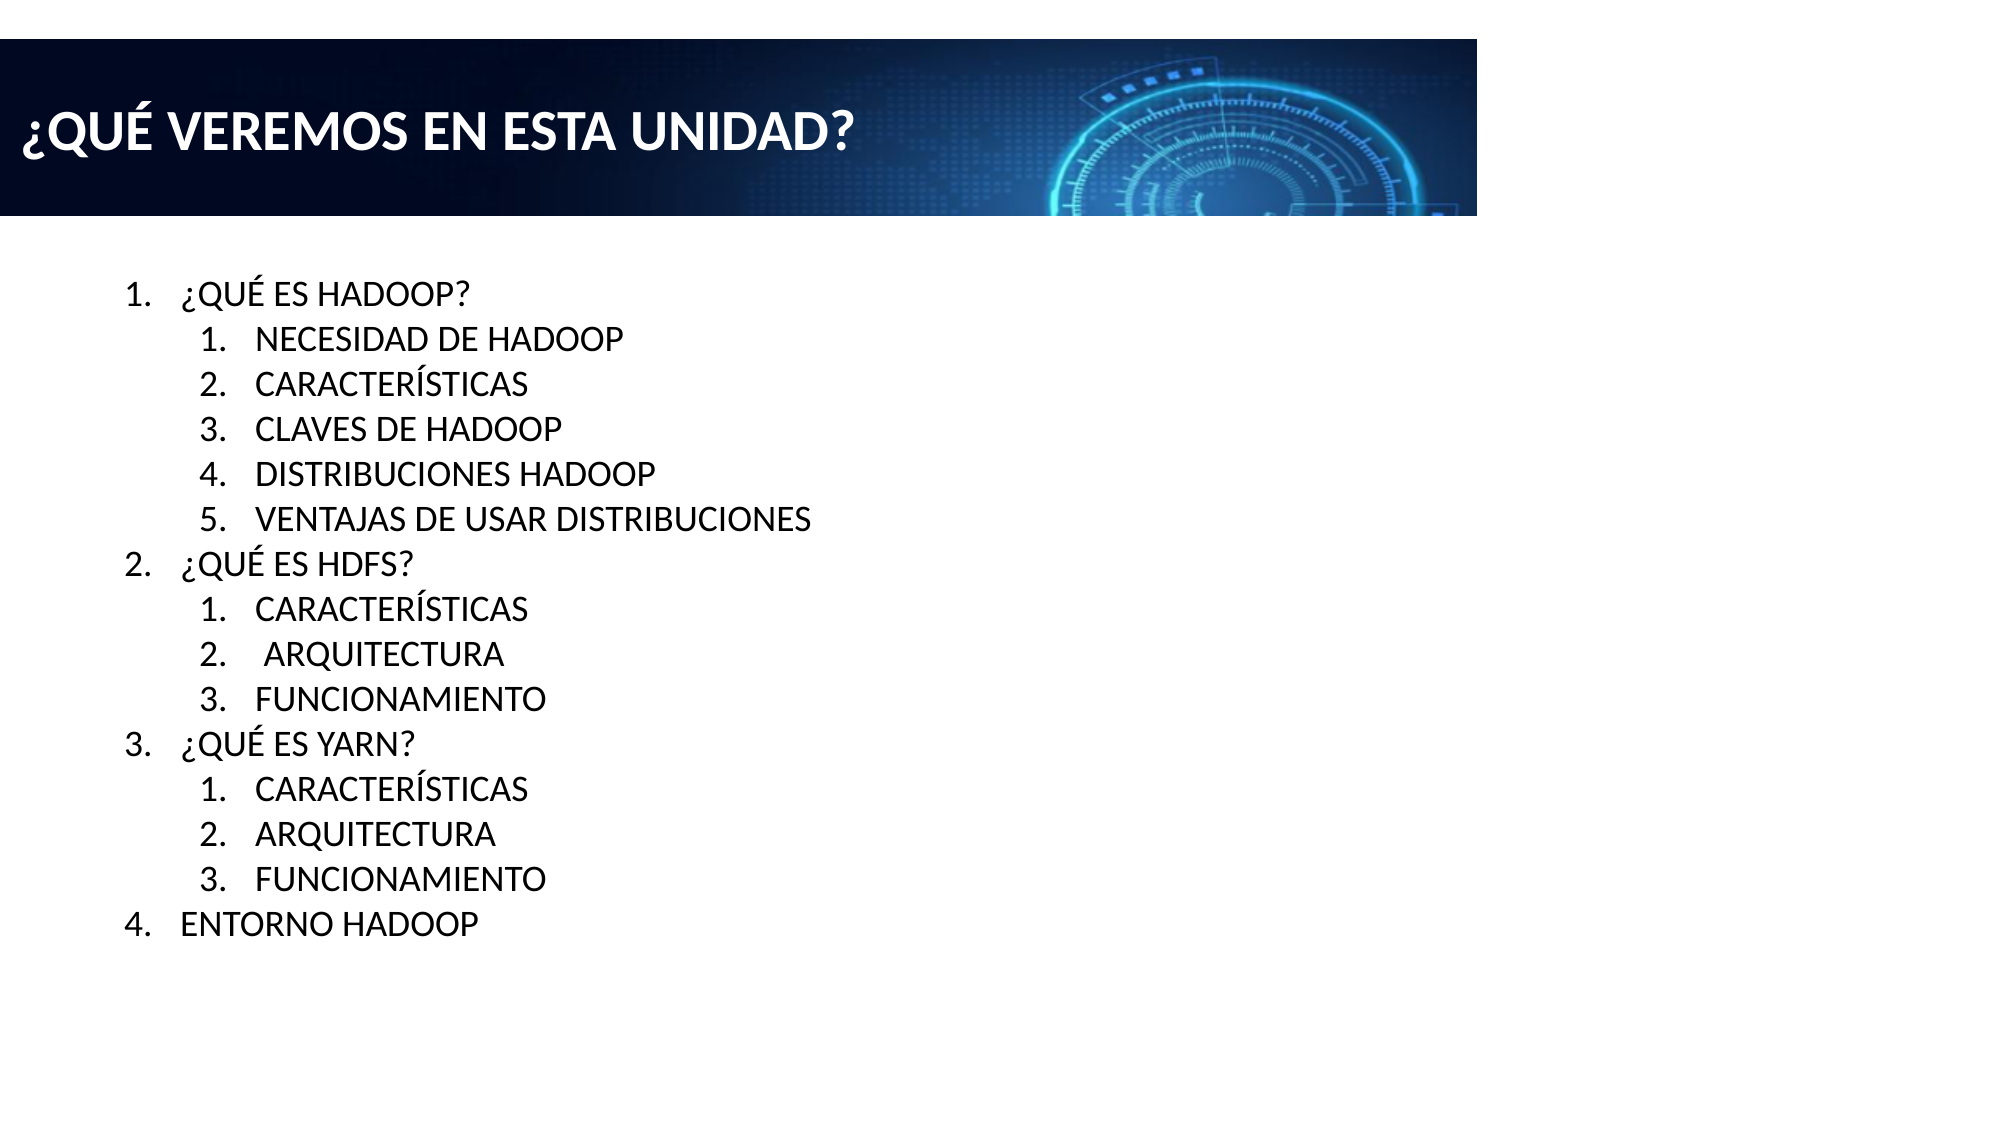

¿QUÉ VEREMOS EN ESTA UNIDAD?
¿QUÉ ES HADOOP?
NECESIDAD DE HADOOP
CARACTERÍSTICAS
CLAVES DE HADOOP
DISTRIBUCIONES HADOOP
VENTAJAS DE USAR DISTRIBUCIONES
¿QUÉ ES HDFS?
CARACTERÍSTICAS
 ARQUITECTURA
FUNCIONAMIENTO
¿QUÉ ES YARN?
CARACTERÍSTICAS
ARQUITECTURA
FUNCIONAMIENTO
ENTORNO HADOOP